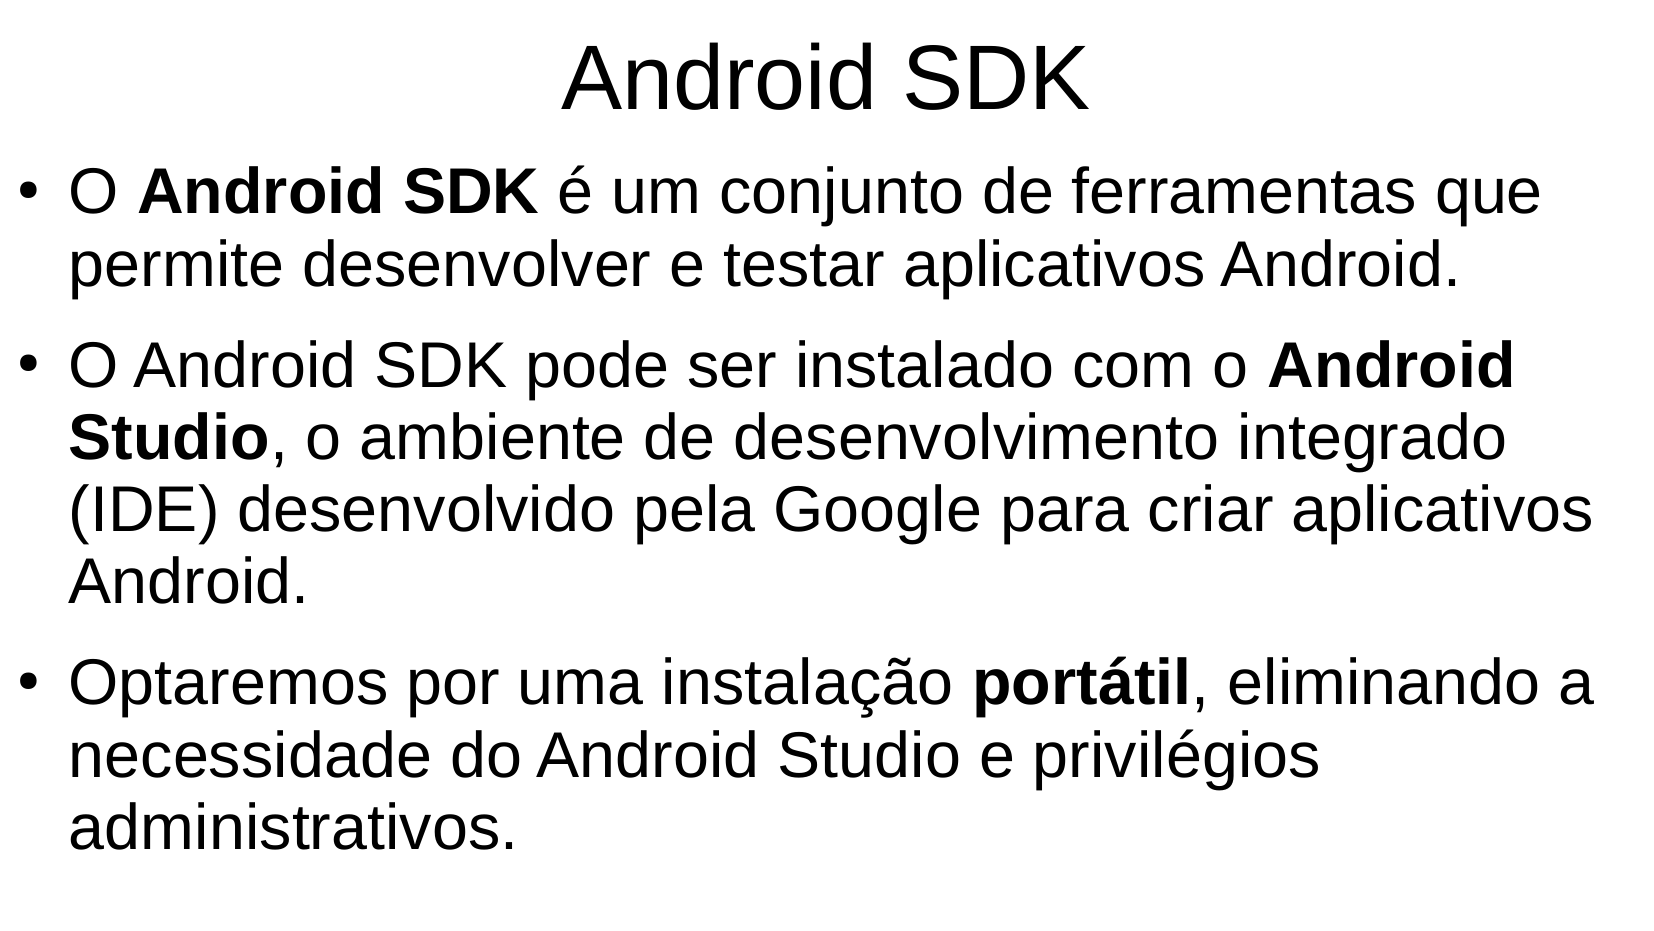

# Android SDK
O Android SDK é um conjunto de ferramentas que permite desenvolver e testar aplicativos Android.
O Android SDK pode ser instalado com o Android Studio, o ambiente de desenvolvimento integrado (IDE) desenvolvido pela Google para criar aplicativos Android.
Optaremos por uma instalação portátil, eliminando a necessidade do Android Studio e privilégios administrativos.